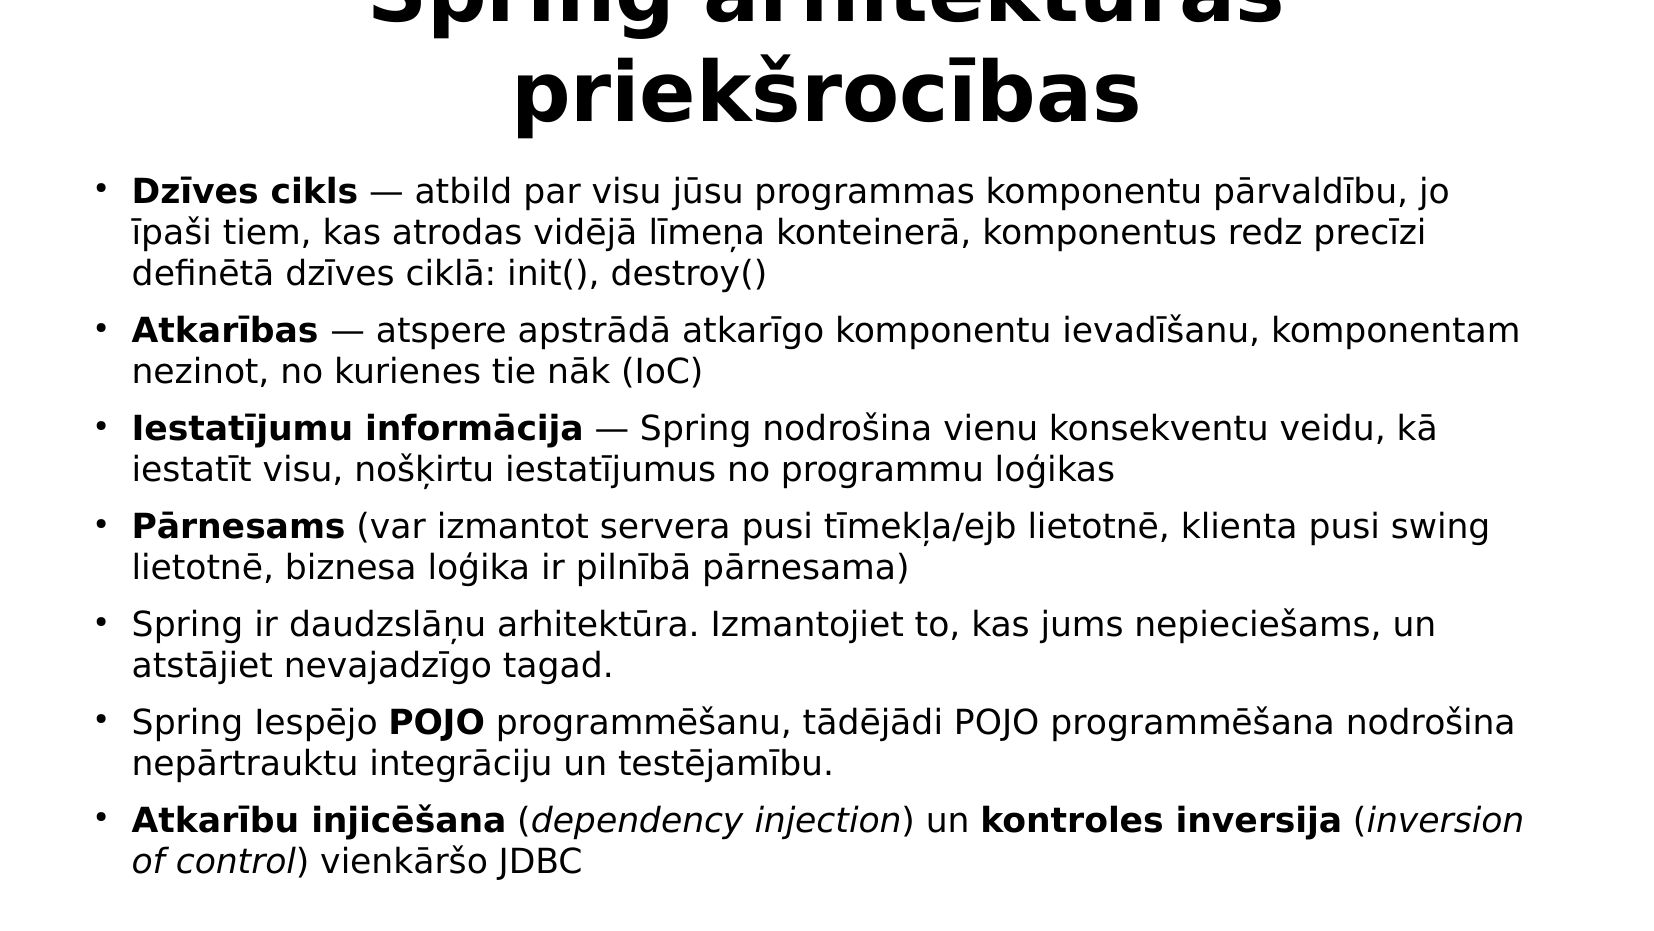

# Spring arhitektūras priekšrocības
Dzīves cikls — atbild par visu jūsu programmas komponentu pārvaldību, jo īpaši tiem, kas atrodas vidējā līmeņa konteinerā, komponentus redz precīzi definētā dzīves ciklā: init(), destroy()
Atkarības — atspere apstrādā atkarīgo komponentu ievadīšanu, komponentam nezinot, no kurienes tie nāk (IoC)
Iestatījumu informācija — Spring nodrošina vienu konsekventu veidu, kā iestatīt visu, nošķirtu iestatījumus no programmu loģikas
Pārnesams (var izmantot servera pusi tīmekļa/ejb lietotnē, klienta pusi swing lietotnē, biznesa loģika ir pilnībā pārnesama)
Spring ir daudzslāņu arhitektūra. Izmantojiet to, kas jums nepieciešams, un atstājiet nevajadzīgo tagad.
Spring Iespējo POJO programmēšanu, tādējādi POJO programmēšana nodrošina nepārtrauktu integrāciju un testējamību.
Atkarību injicēšana (dependency injection) un kontroles inversija (inversion of control) vienkāršo JDBC